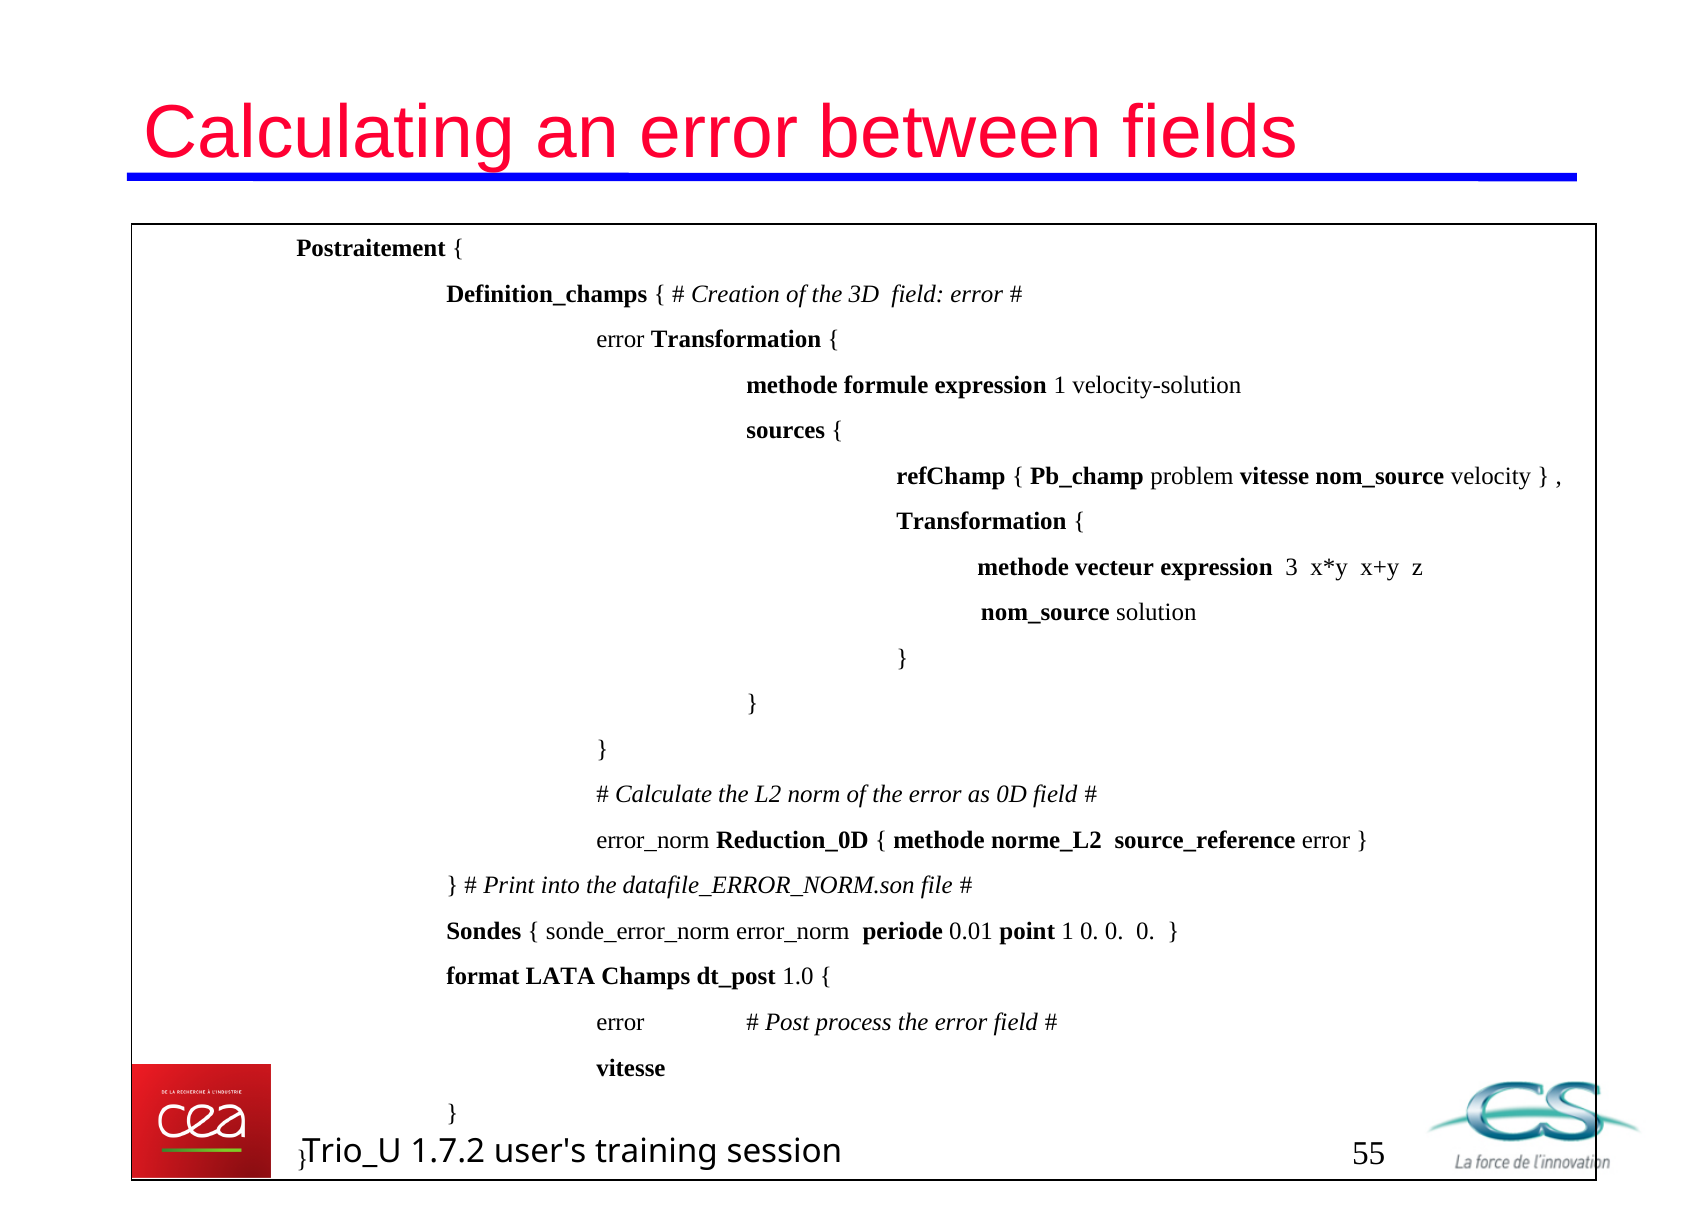

# Calculating an error between fields
Postraitement {
	Definition_champs { # Creation of the 3D field: error #
		error Transformation {
			methode formule expression 1 velocity-solution
			sources {
				refChamp { Pb_champ problem vitesse nom_source velocity } ,
				Transformation {
				 methode vecteur expression 3 x*y x+y z
		nom_source solution
 				}
			}
		}
		# Calculate the L2 norm of the error as 0D field #
		error_norm Reduction_0D { methode norme_L2 source_reference error }
	} # Print into the datafile_ERROR_NORM.son file #
	Sondes { sonde_error_norm error_norm periode 0.01 point 1 0. 0. 0. }
	format LATA Champs dt_post 1.0 {
		error 	# Post process the error field #
		vitesse
	}
}
Trio_U 1.7.2 user's training session
55